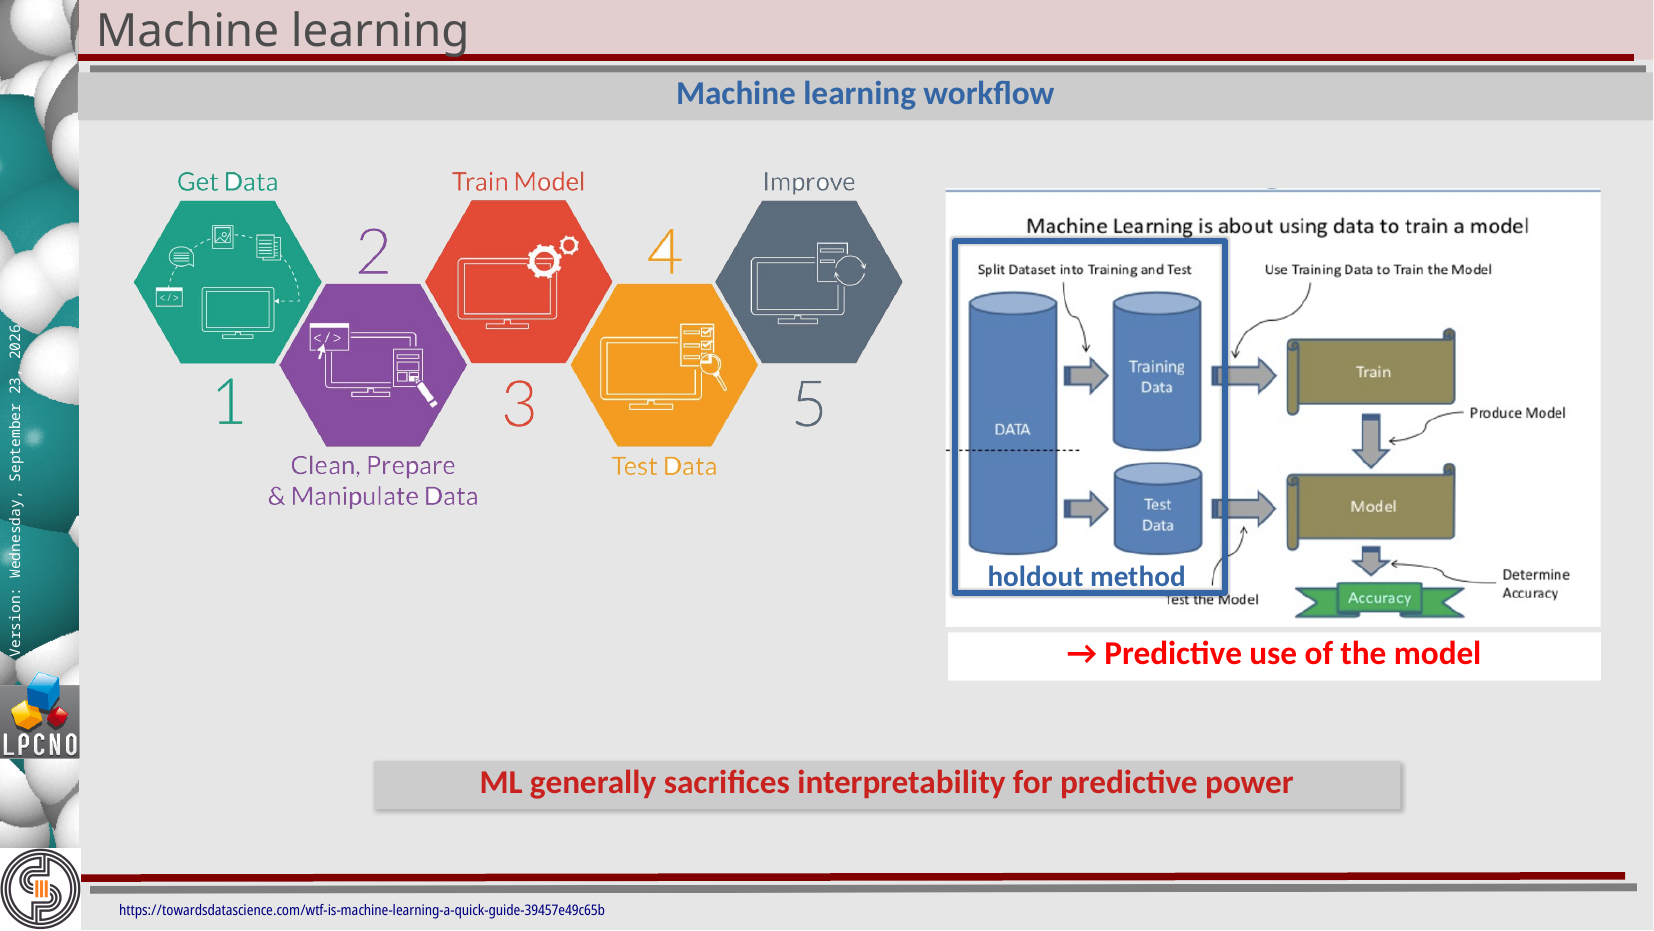

# Machine learning
Machine learning workflow
holdout method
→ Predictive use of the model
ML generally sacrifices interpretability for predictive power
https://towardsdatascience.com/wtf-is-machine-learning-a-quick-guide-39457e49c65b